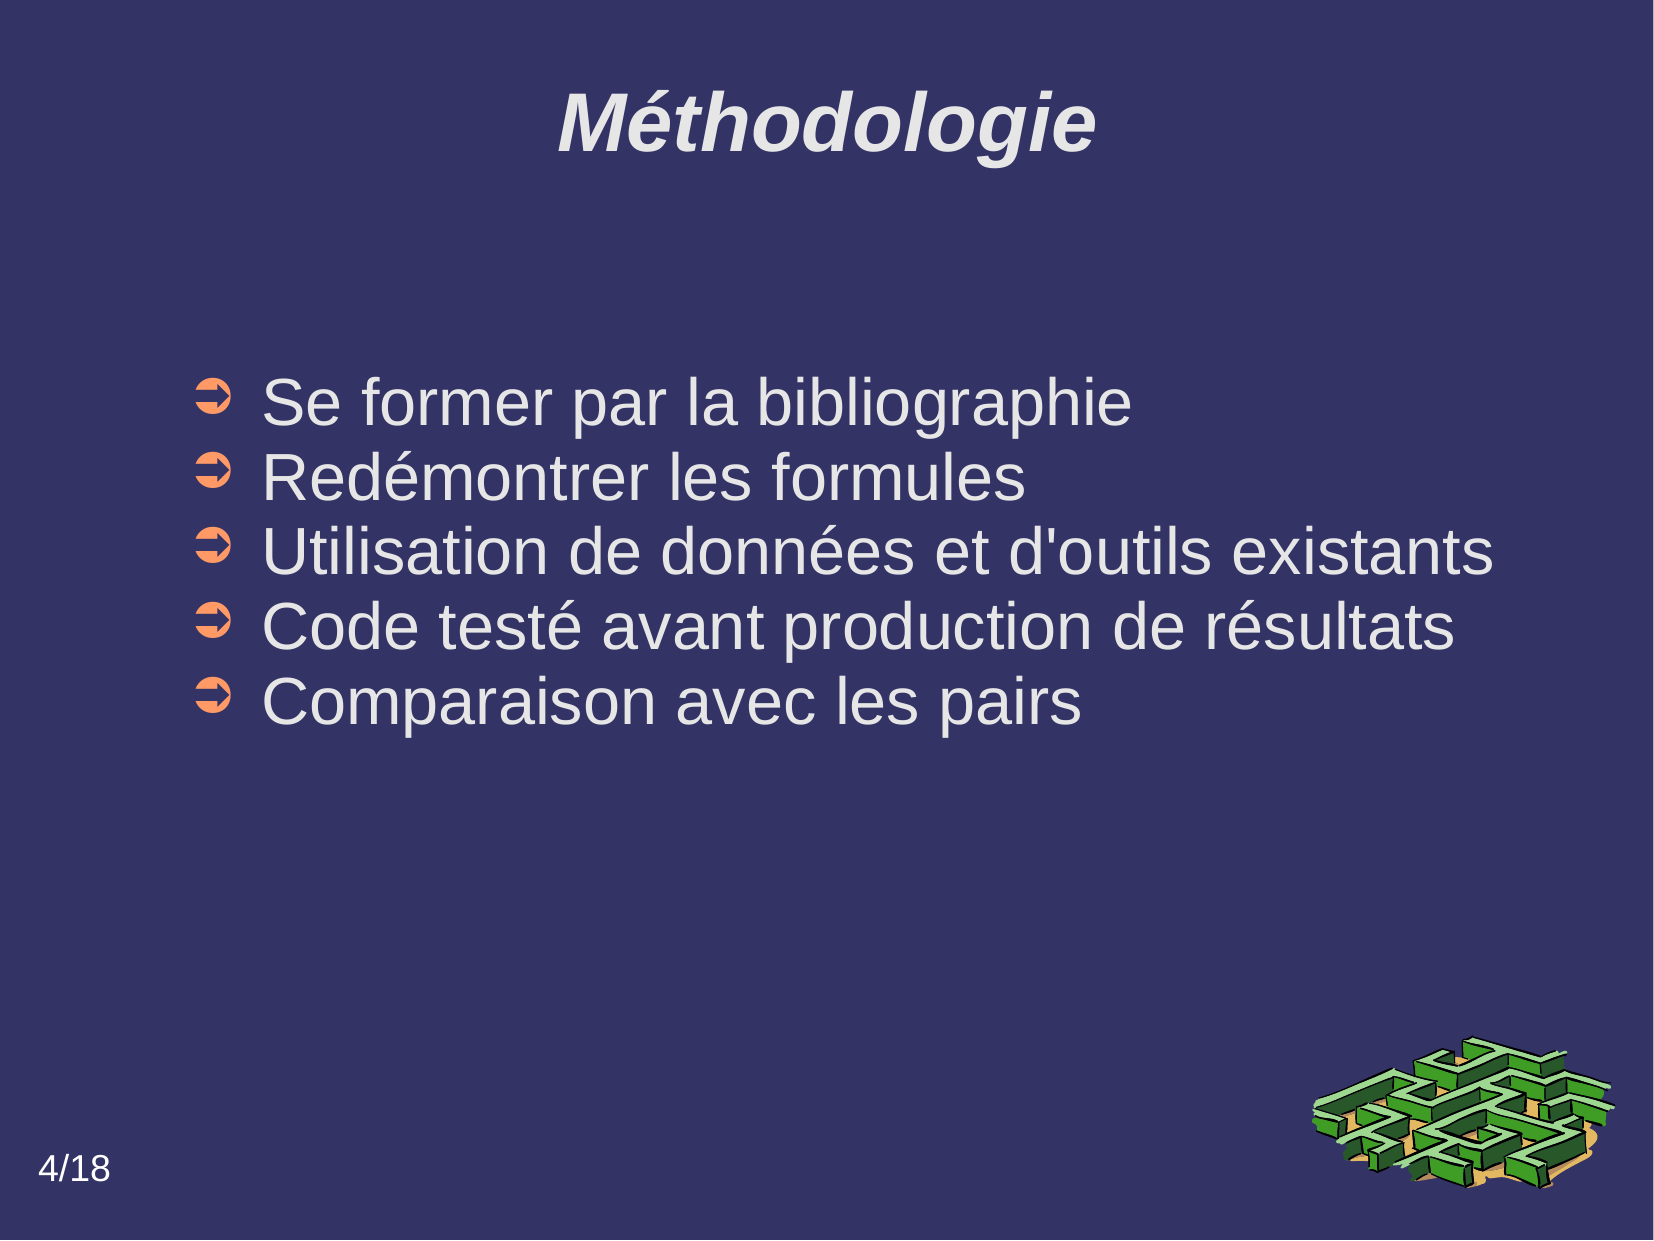

# Méthodologie
Se former par la bibliographie
Redémontrer les formules
Utilisation de données et d'outils existants
Code testé avant production de résultats
Comparaison avec les pairs